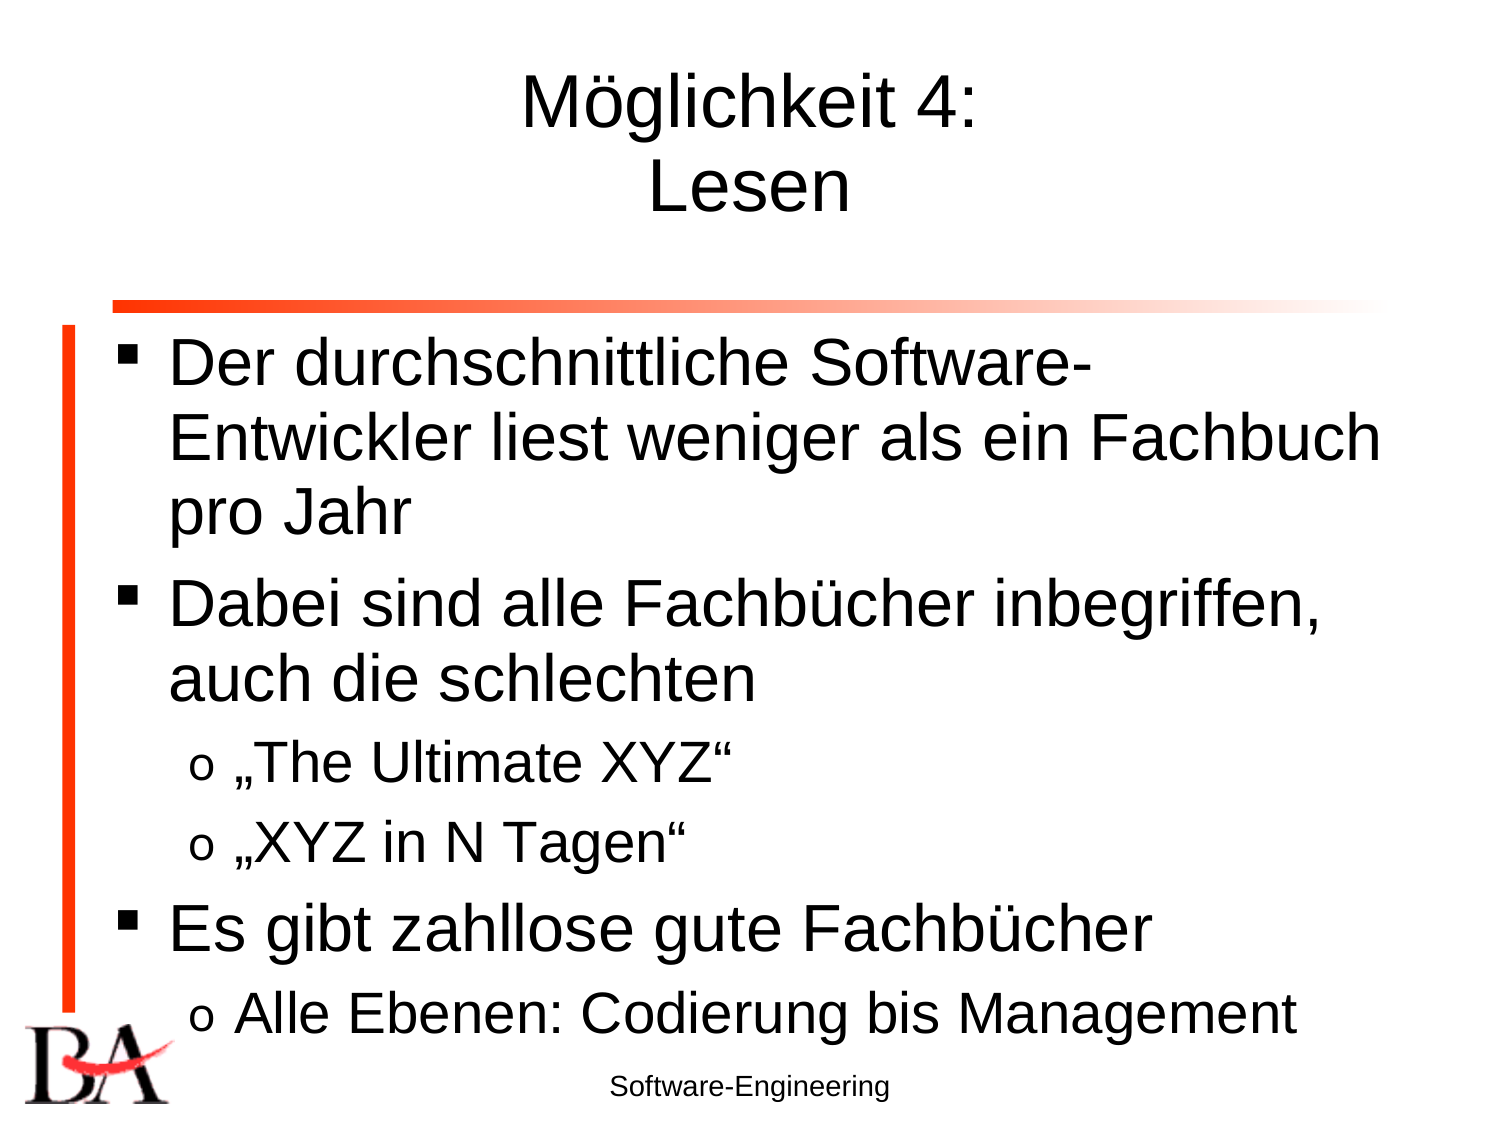

# Möglichkeit 4: Lesen
Der durchschnittliche Software-Entwickler liest weniger als ein Fachbuch pro Jahr
Dabei sind alle Fachbücher inbegriffen, auch die schlechten
„The Ultimate XYZ“
„XYZ in N Tagen“
Es gibt zahllose gute Fachbücher
Alle Ebenen: Codierung bis Management